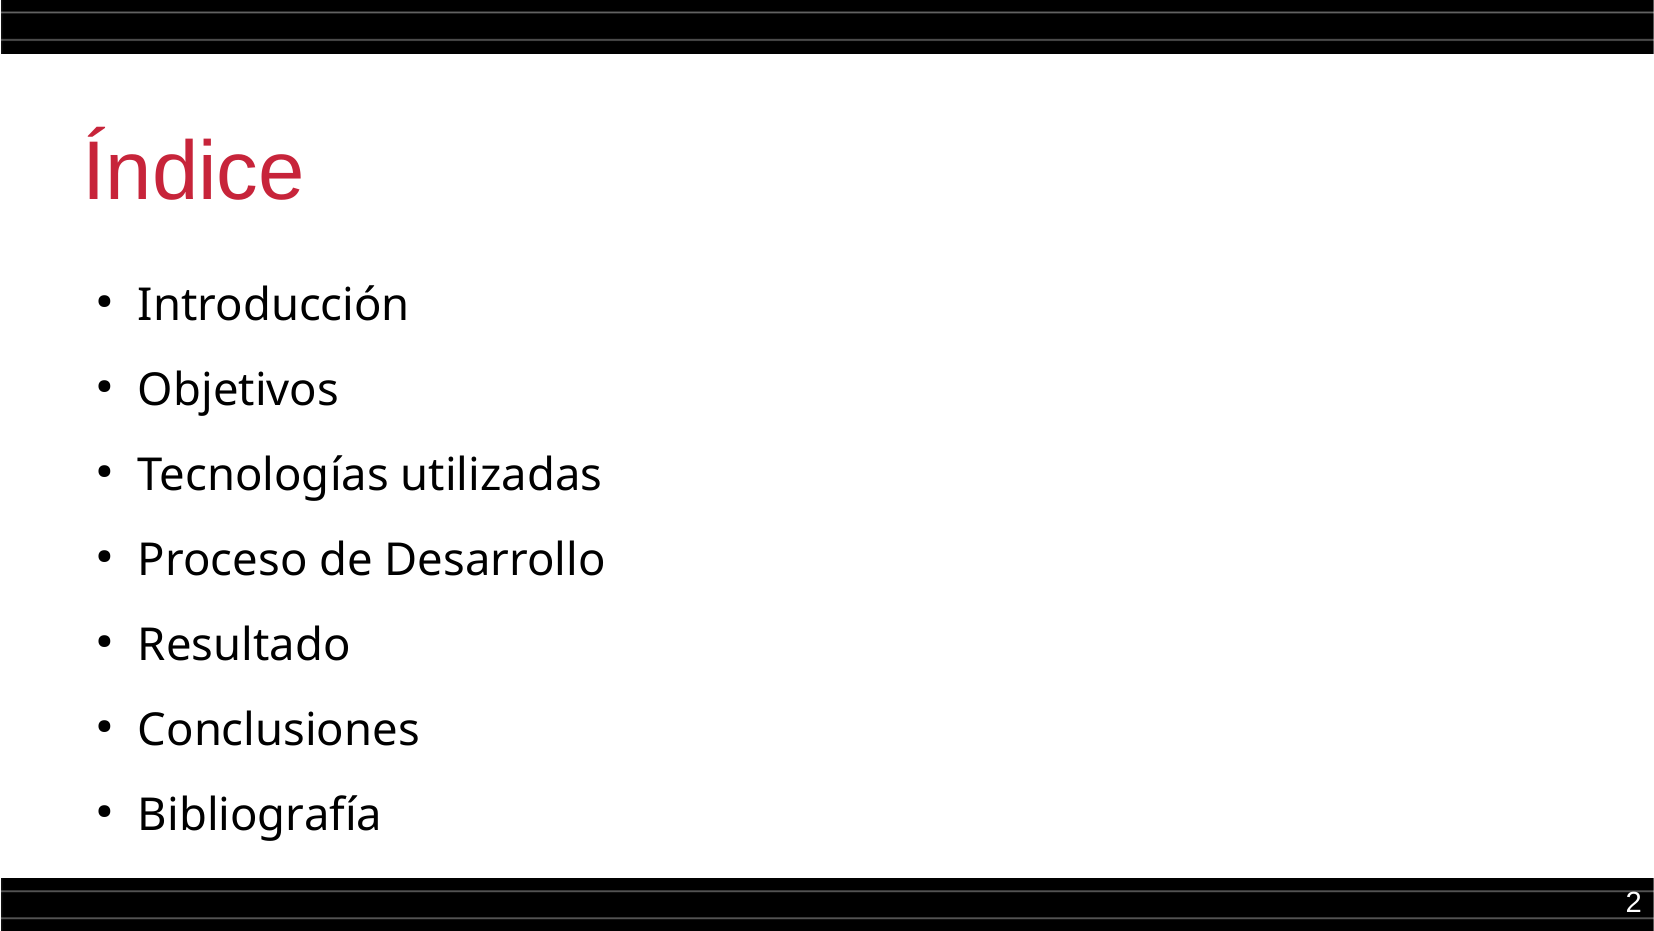

# Índice
Introducción
Objetivos
Tecnologías utilizadas
Proceso de Desarrollo
Resultado
Conclusiones
Bibliografía